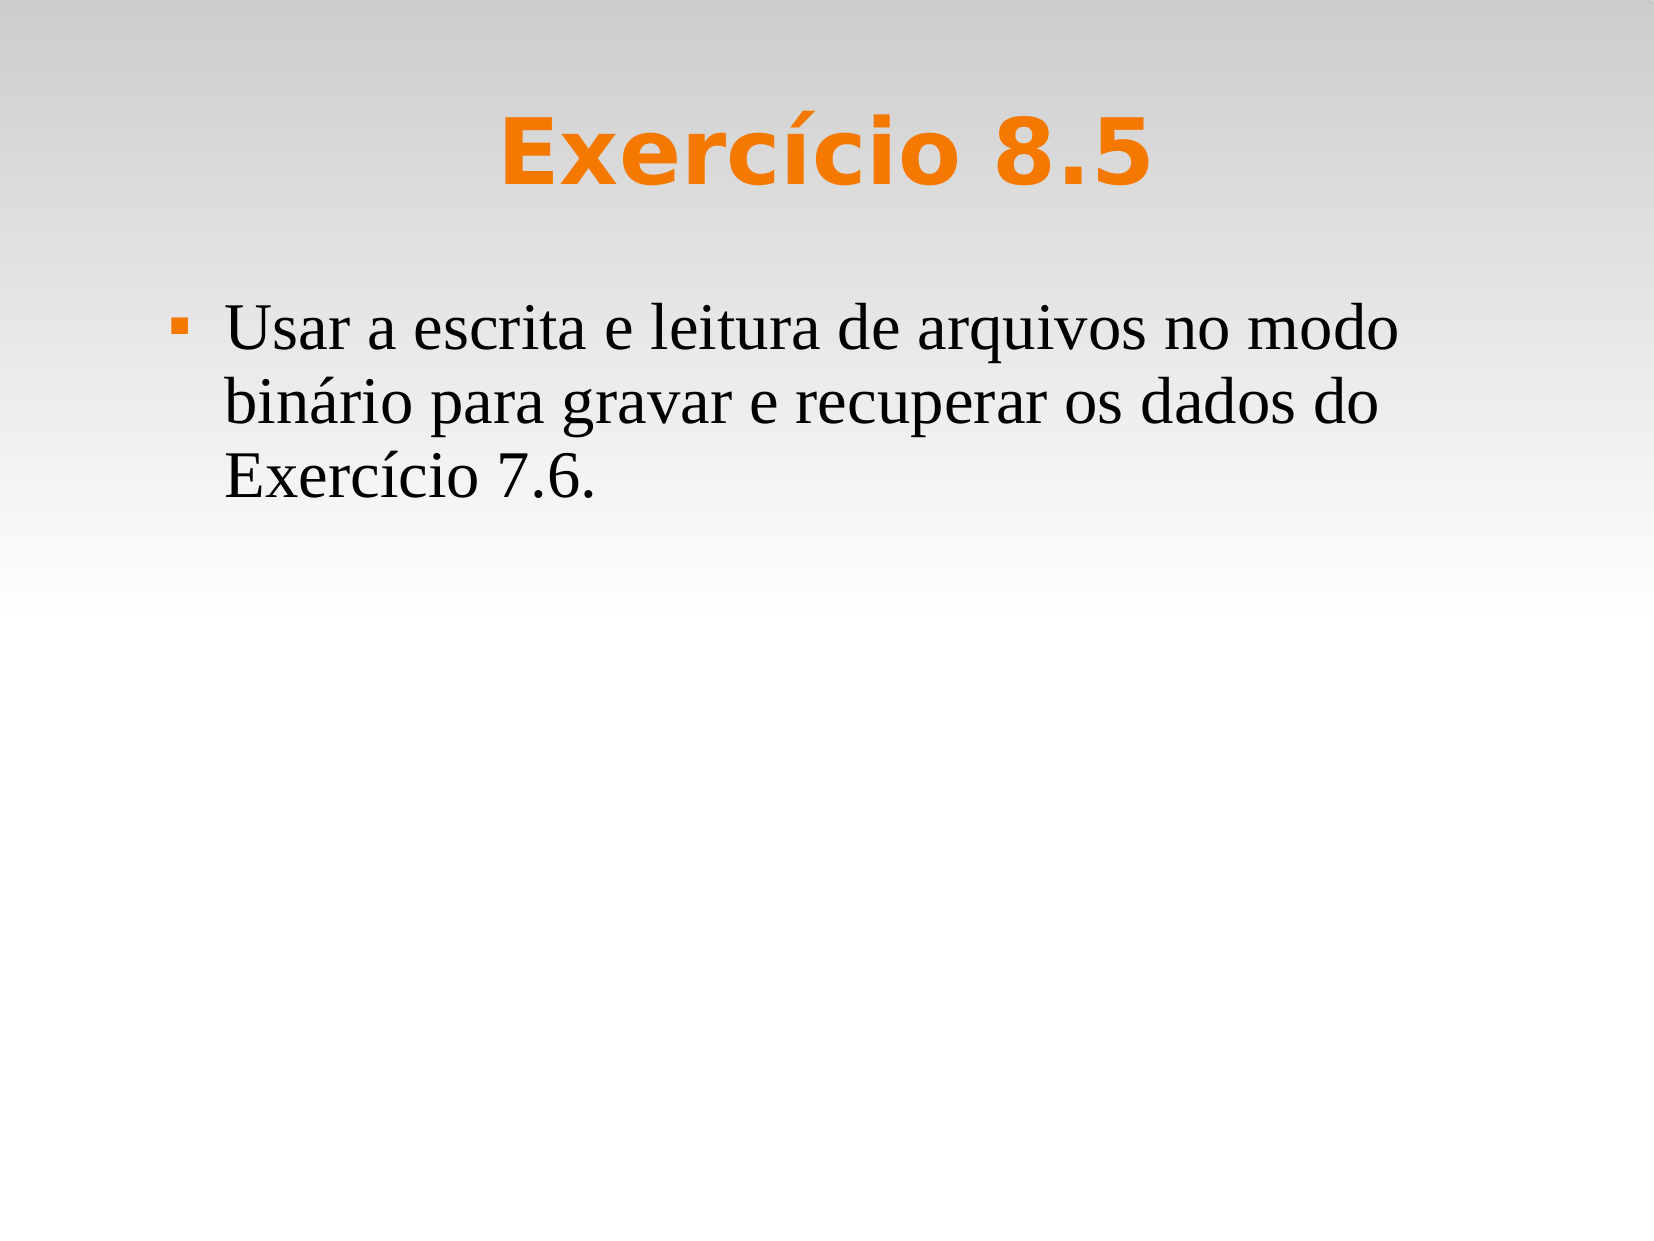

# Exercício 8.5
Usar a escrita e leitura de arquivos no modo binário para gravar e recuperar os dados do Exercício 7.6.